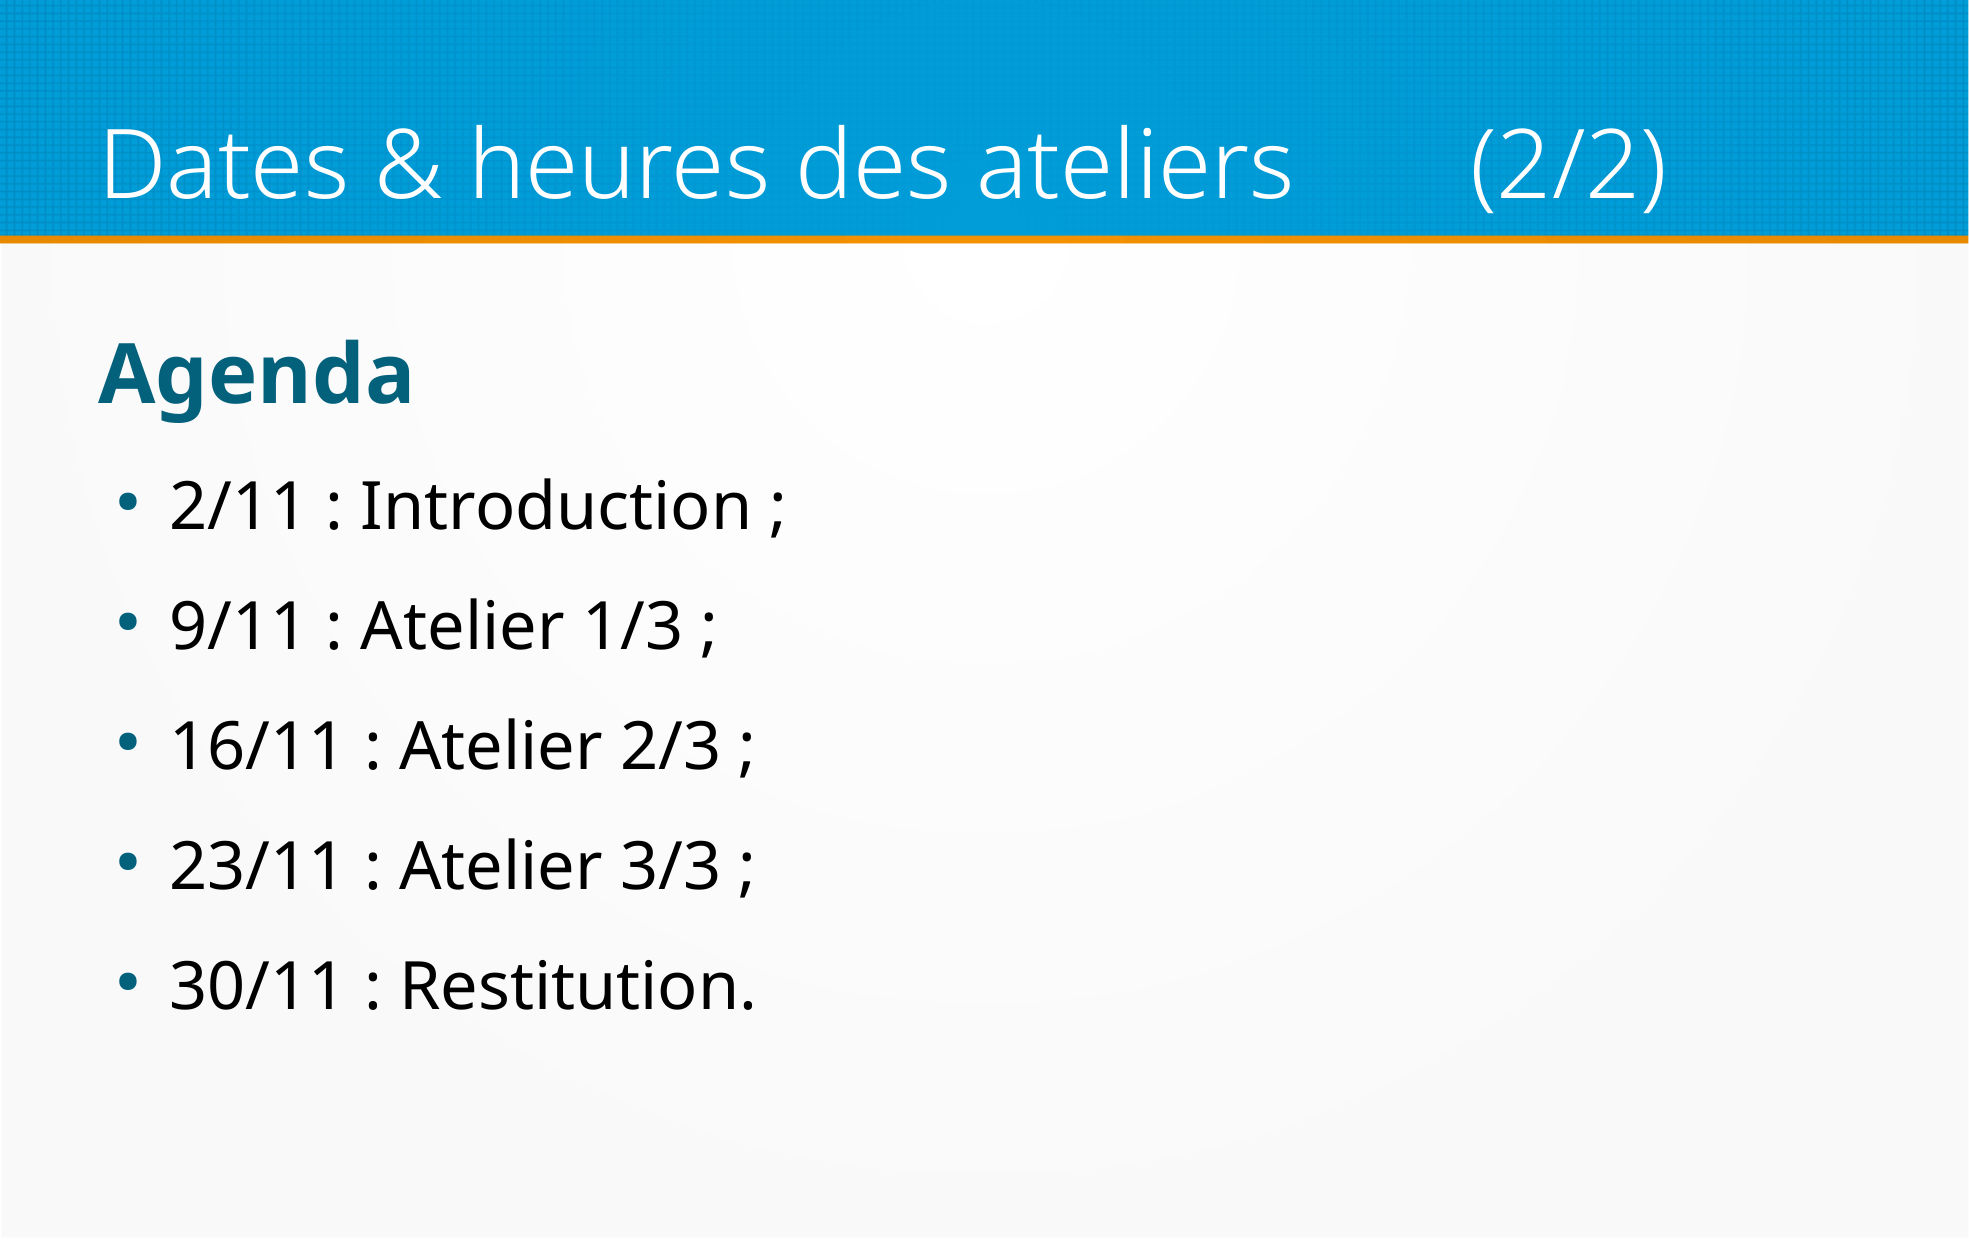

# Dates & heures des ateliers (2/2)
Agenda
2/11 : Introduction ;
9/11 : Atelier 1/3 ;
16/11 : Atelier 2/3 ;
23/11 : Atelier 3/3 ;
30/11 : Restitution.